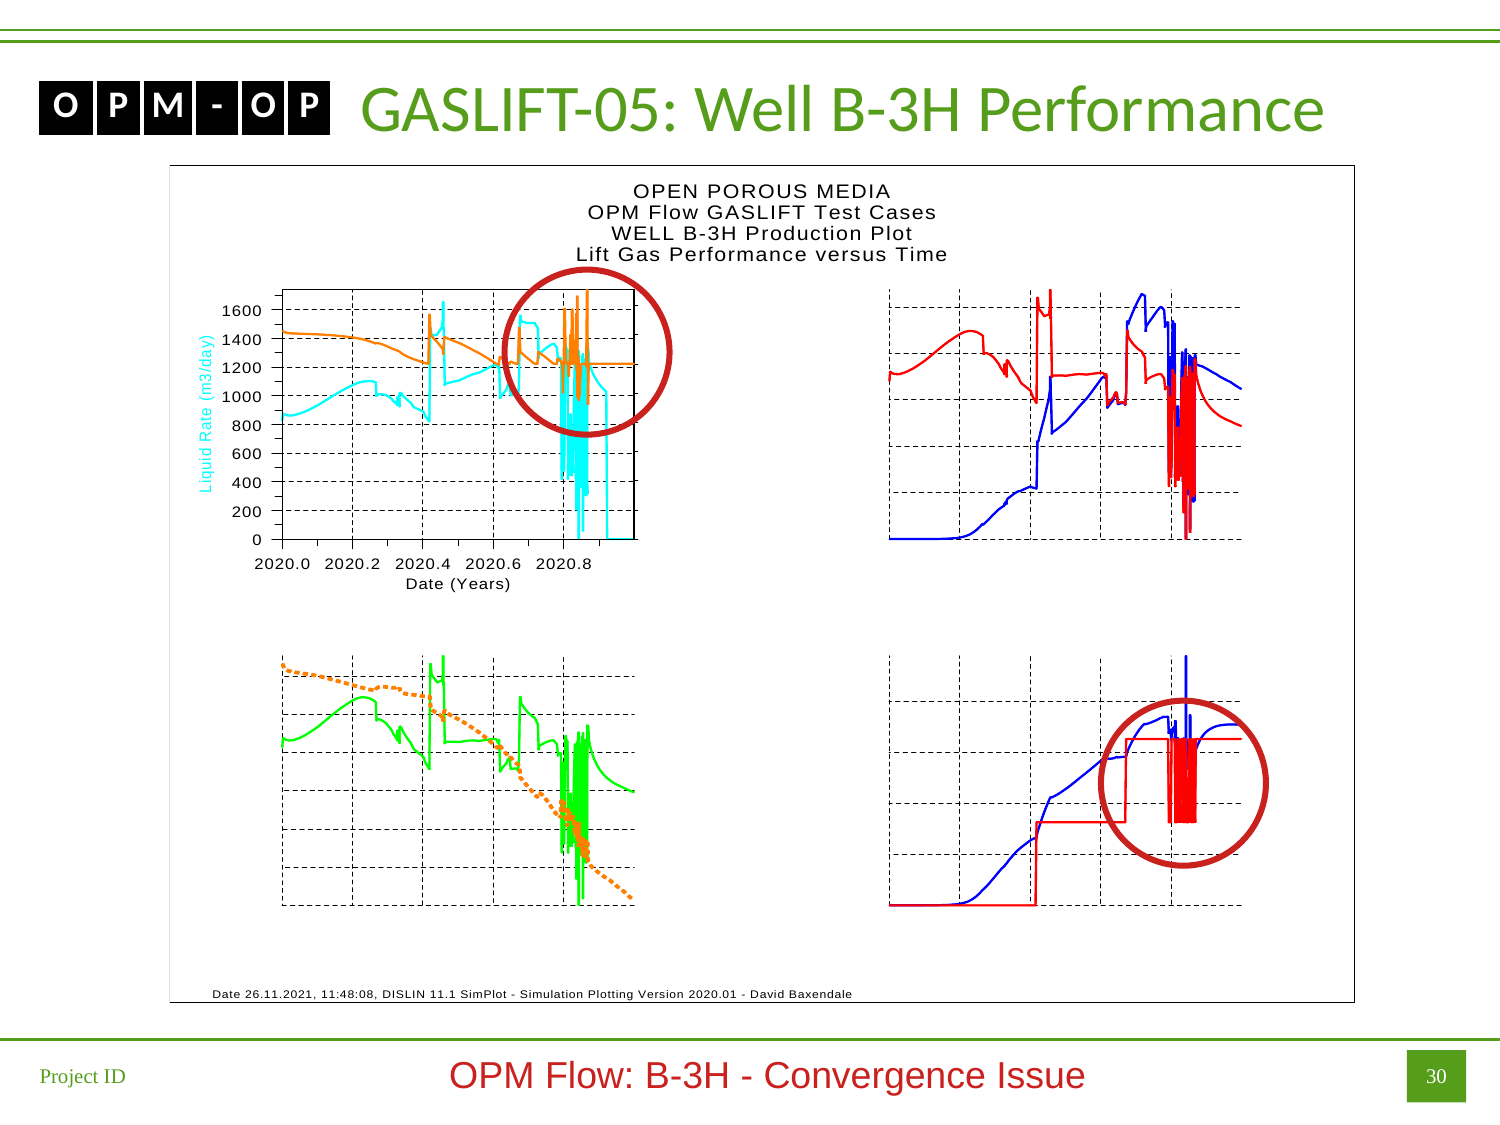

# GASLIFT-05: Well B-3H Performance
OPM Flow: B-3H - Convergence Issue
Project ID
30